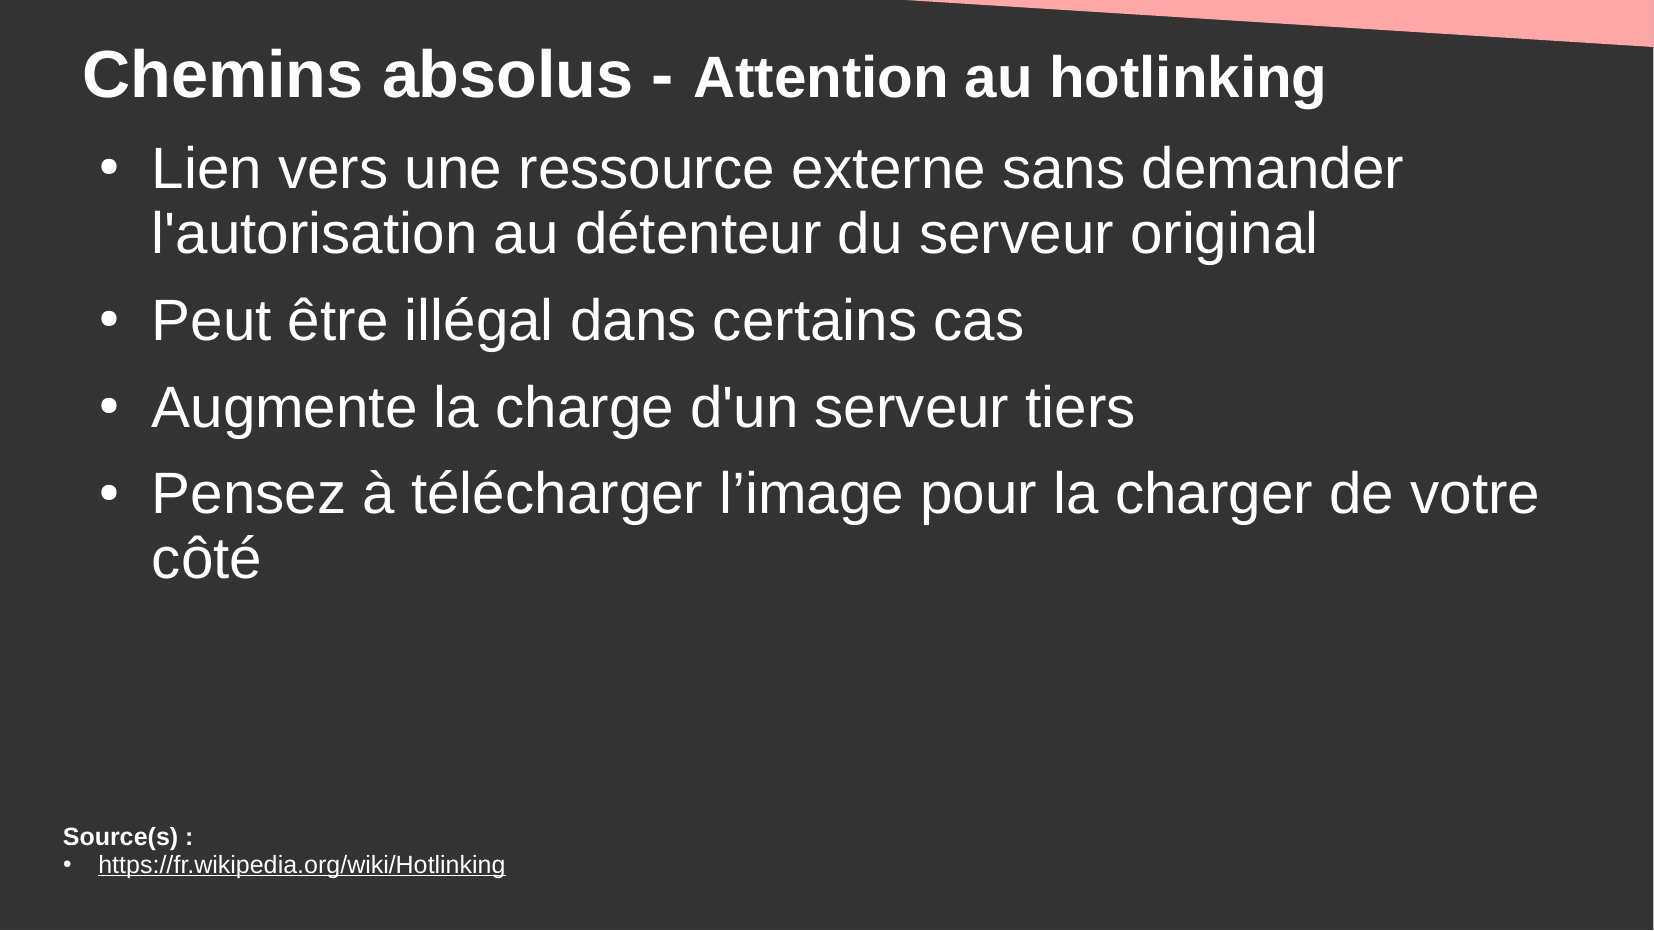

# Chemins absolus - Attention au hotlinking
Lien vers une ressource externe sans demander l'autorisation au détenteur du serveur original
Peut être illégal dans certains cas
Augmente la charge d'un serveur tiers
Pensez à télécharger l’image pour la charger de votre côté
Source(s) :
https://fr.wikipedia.org/wiki/Hotlinking